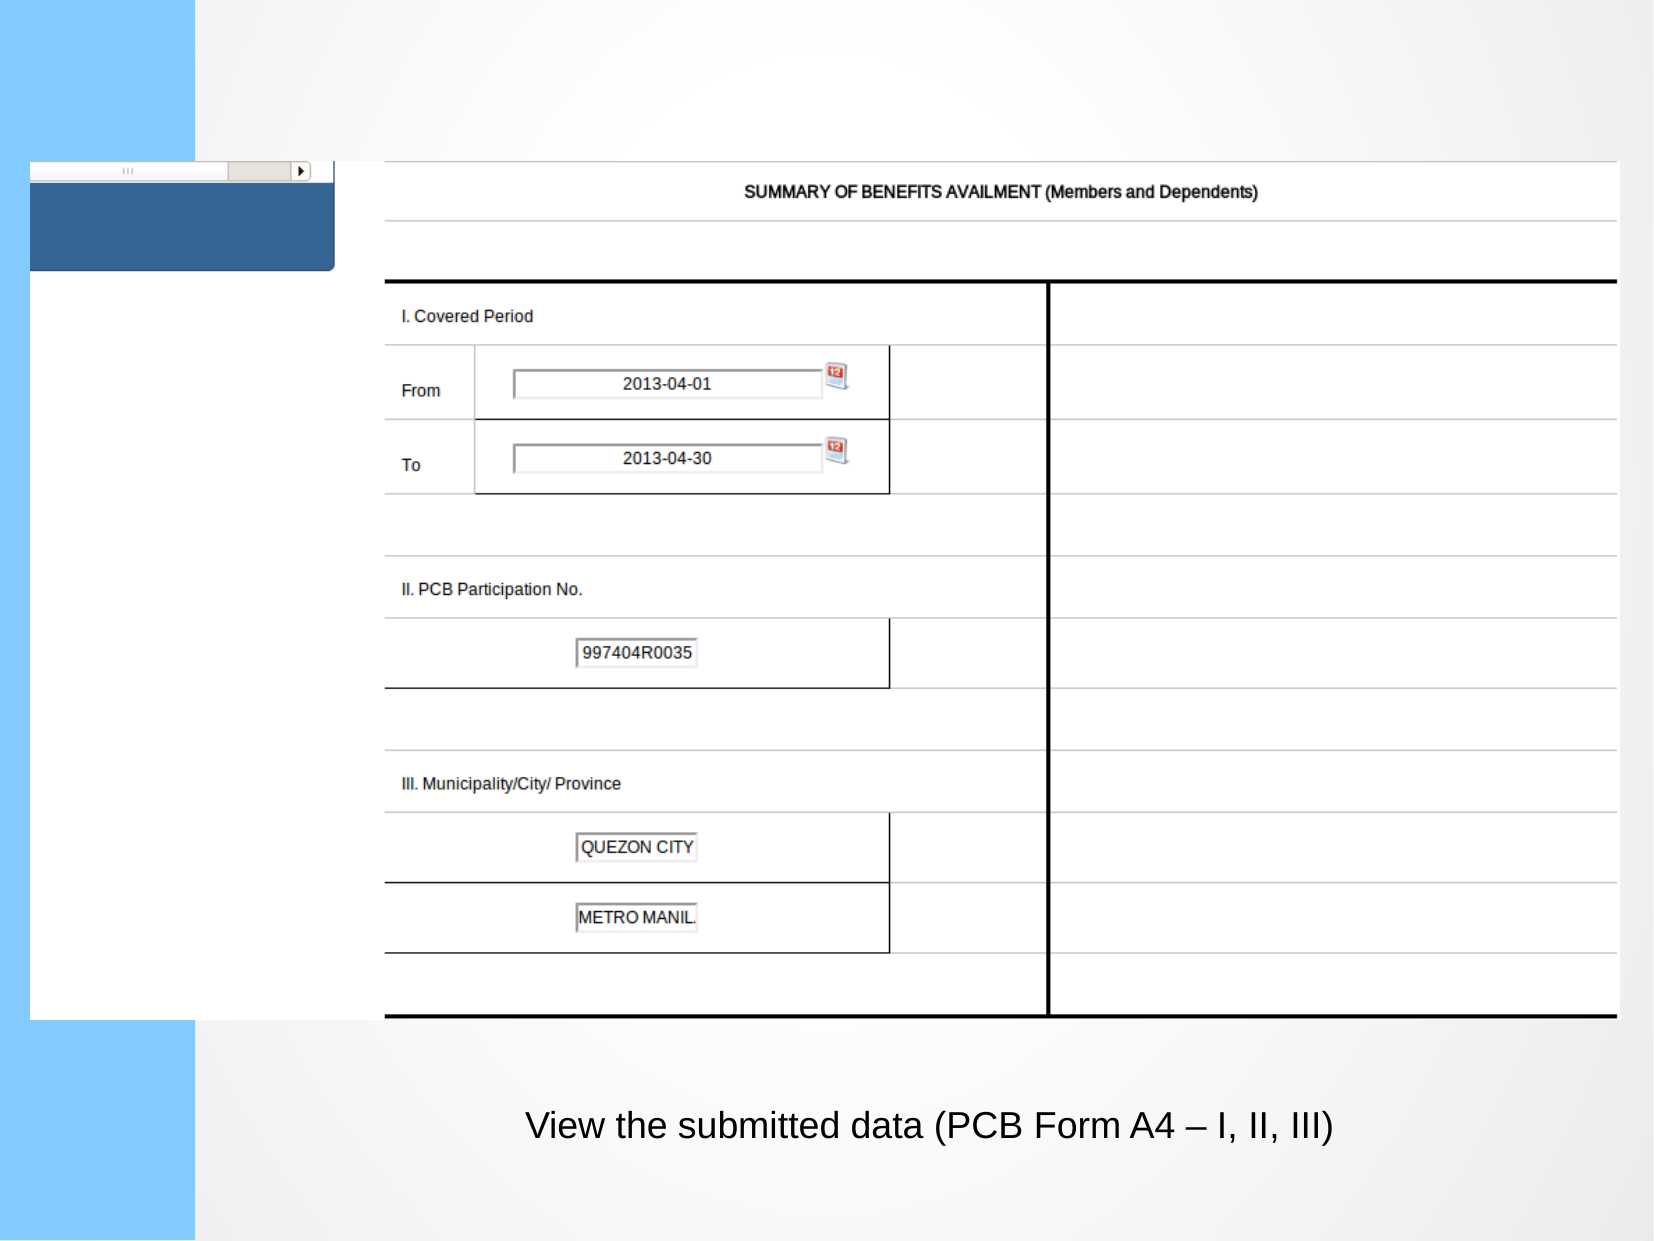

# View the submitted data (PCB Form A4 – I, II, III)